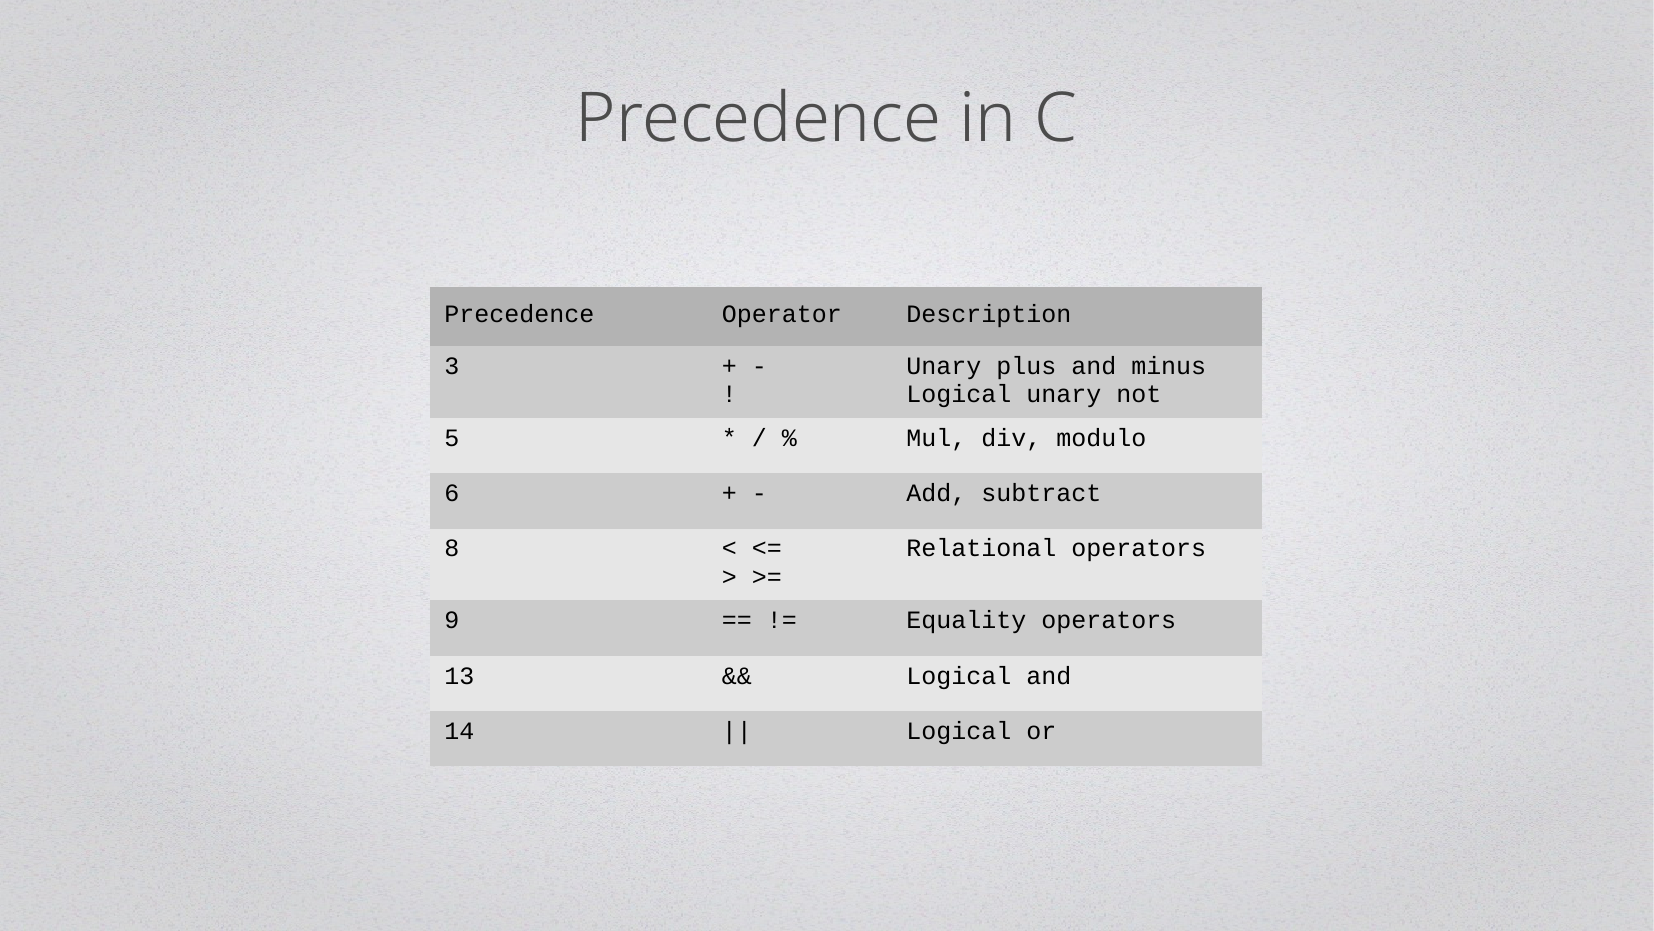

# Precedence in C
| Precedence | Operator | Description |
| --- | --- | --- |
| 3 | + - ! | Unary plus and minus Logical unary not |
| 5 | \* / % | Mul, div, modulo |
| 6 | + - | Add, subtract |
| 8 | < <= > >= | Relational operators |
| 9 | == != | Equality operators |
| 13 | && | Logical and |
| 14 | || | Logical or |